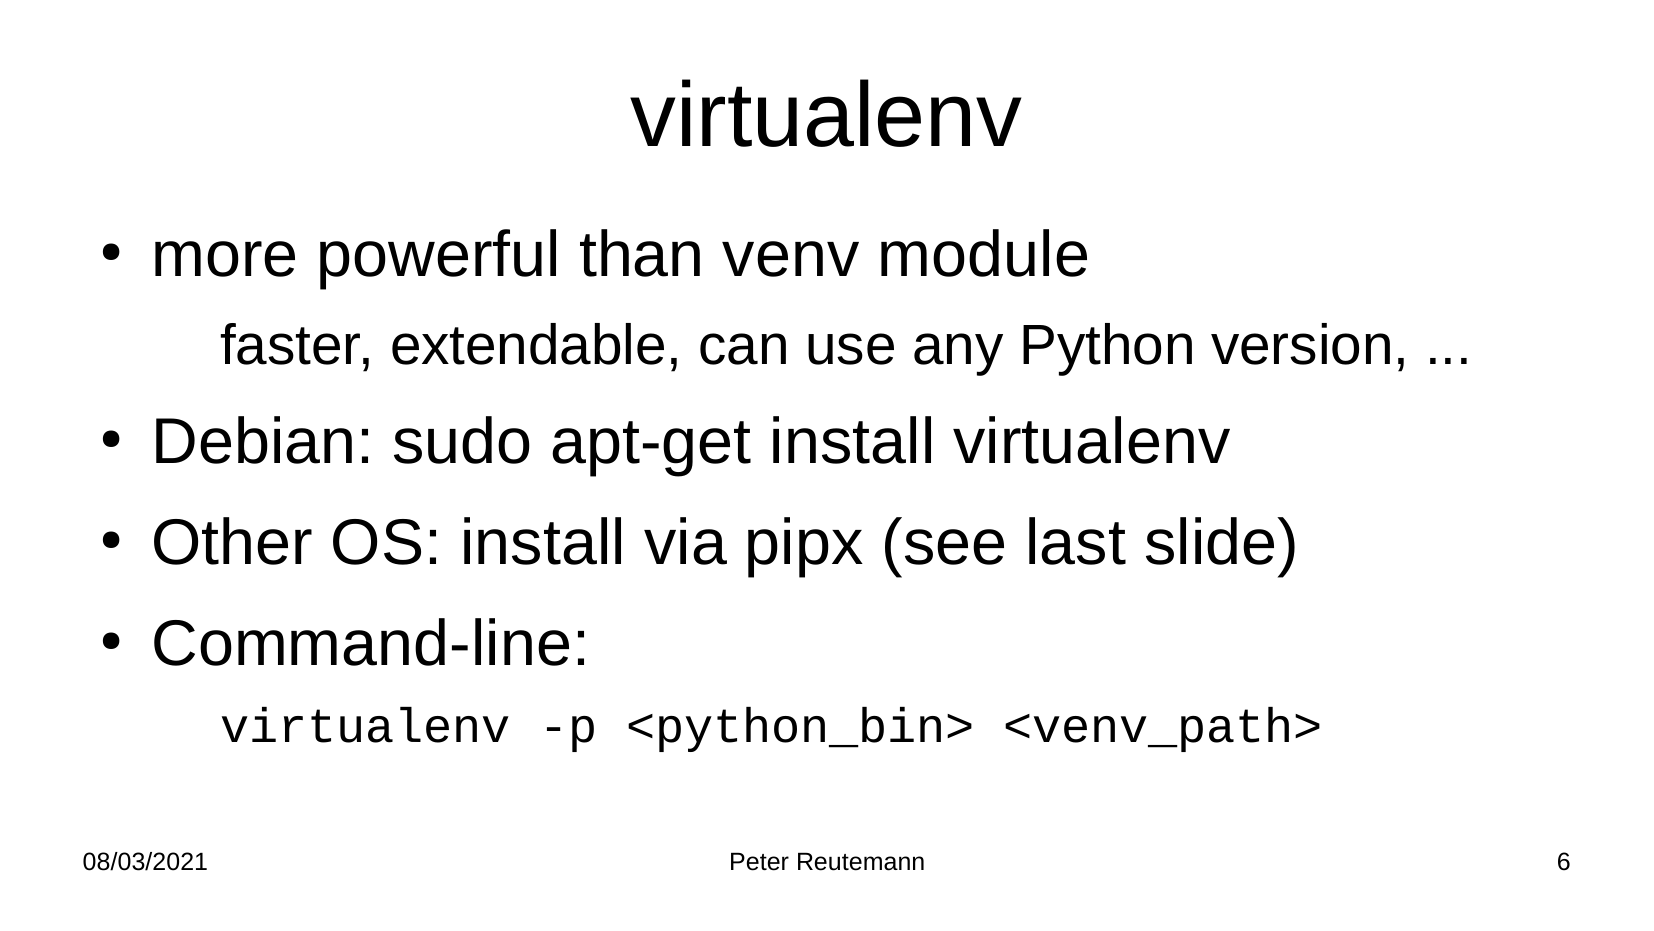

# virtualenv
more powerful than venv module
faster, extendable, can use any Python version, ...
Debian: sudo apt-get install virtualenv
Other OS: install via pipx (see last slide)
Command-line:
virtualenv -p <python_bin> <venv_path>
08/03/2021
Peter Reutemann
6